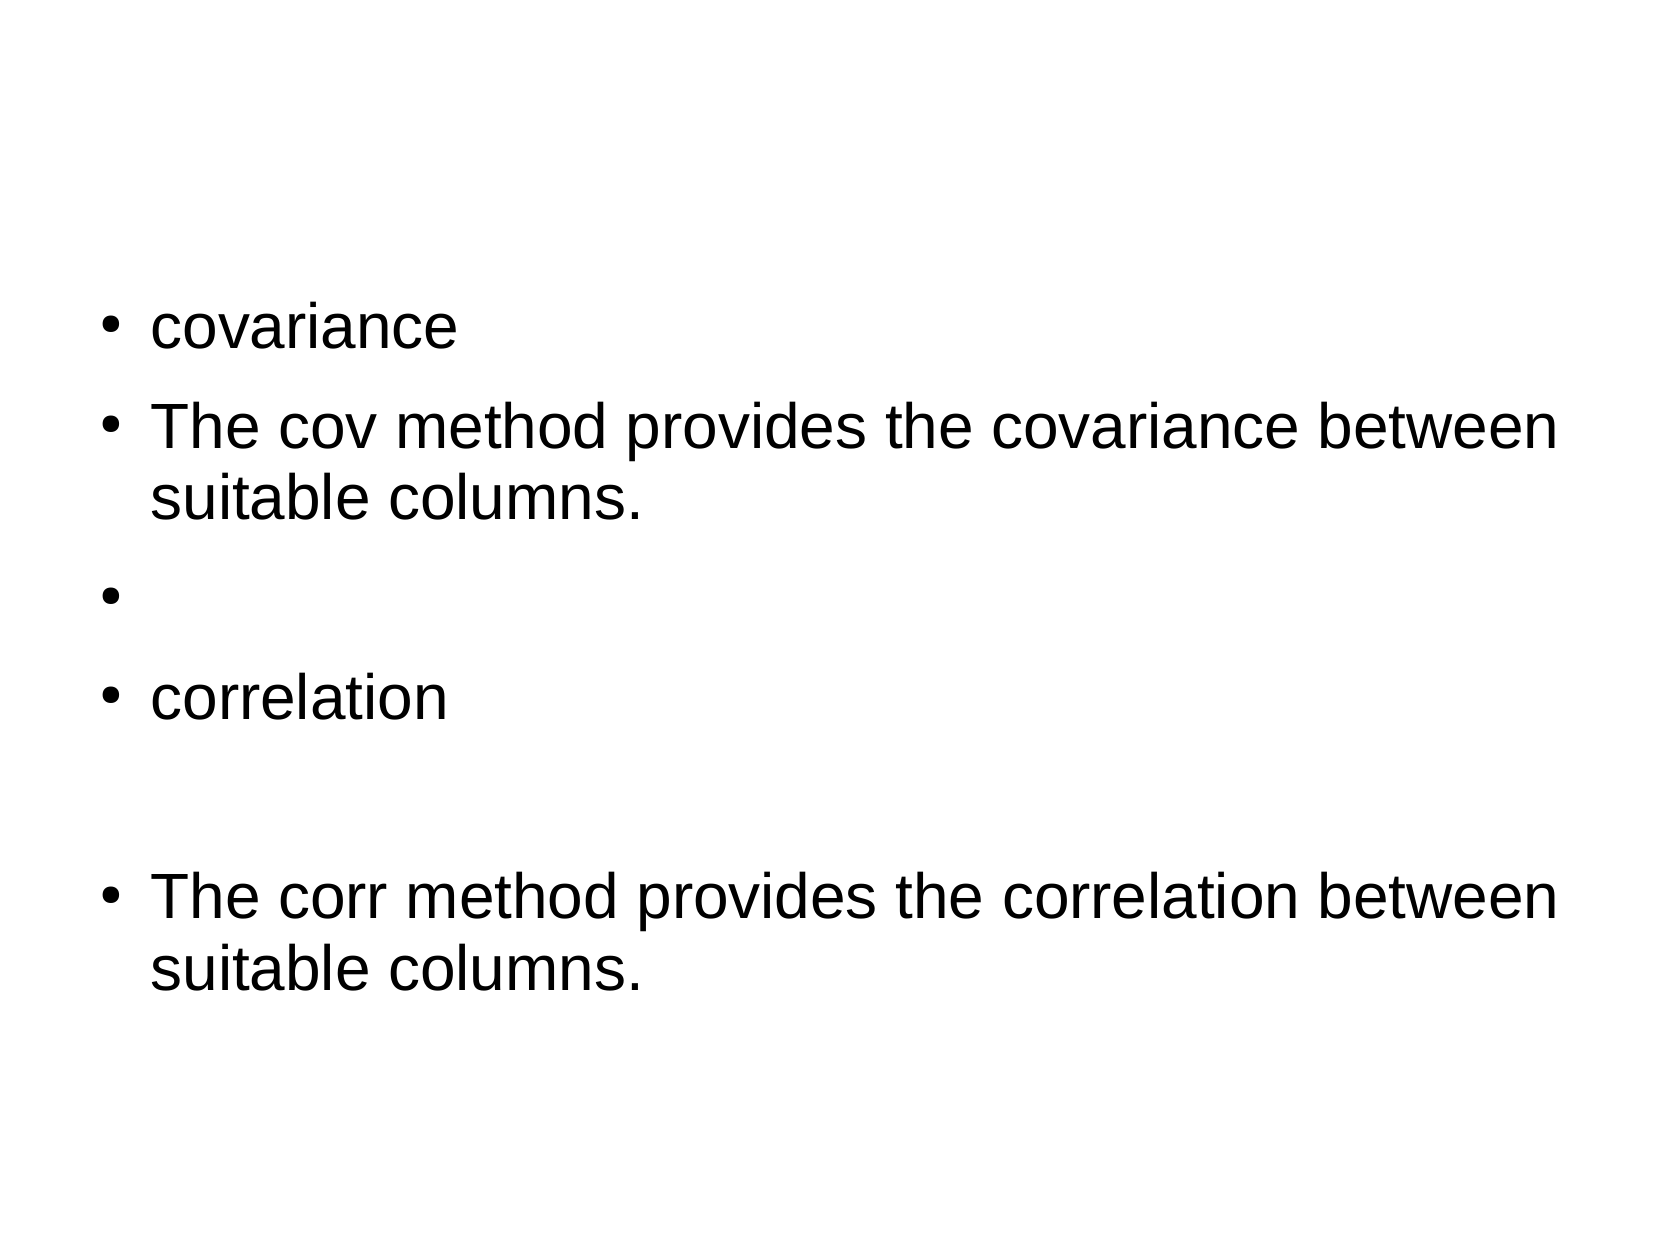

#
covariance
The cov method provides the covariance between suitable columns.
correlation
The corr method provides the correlation between suitable columns.